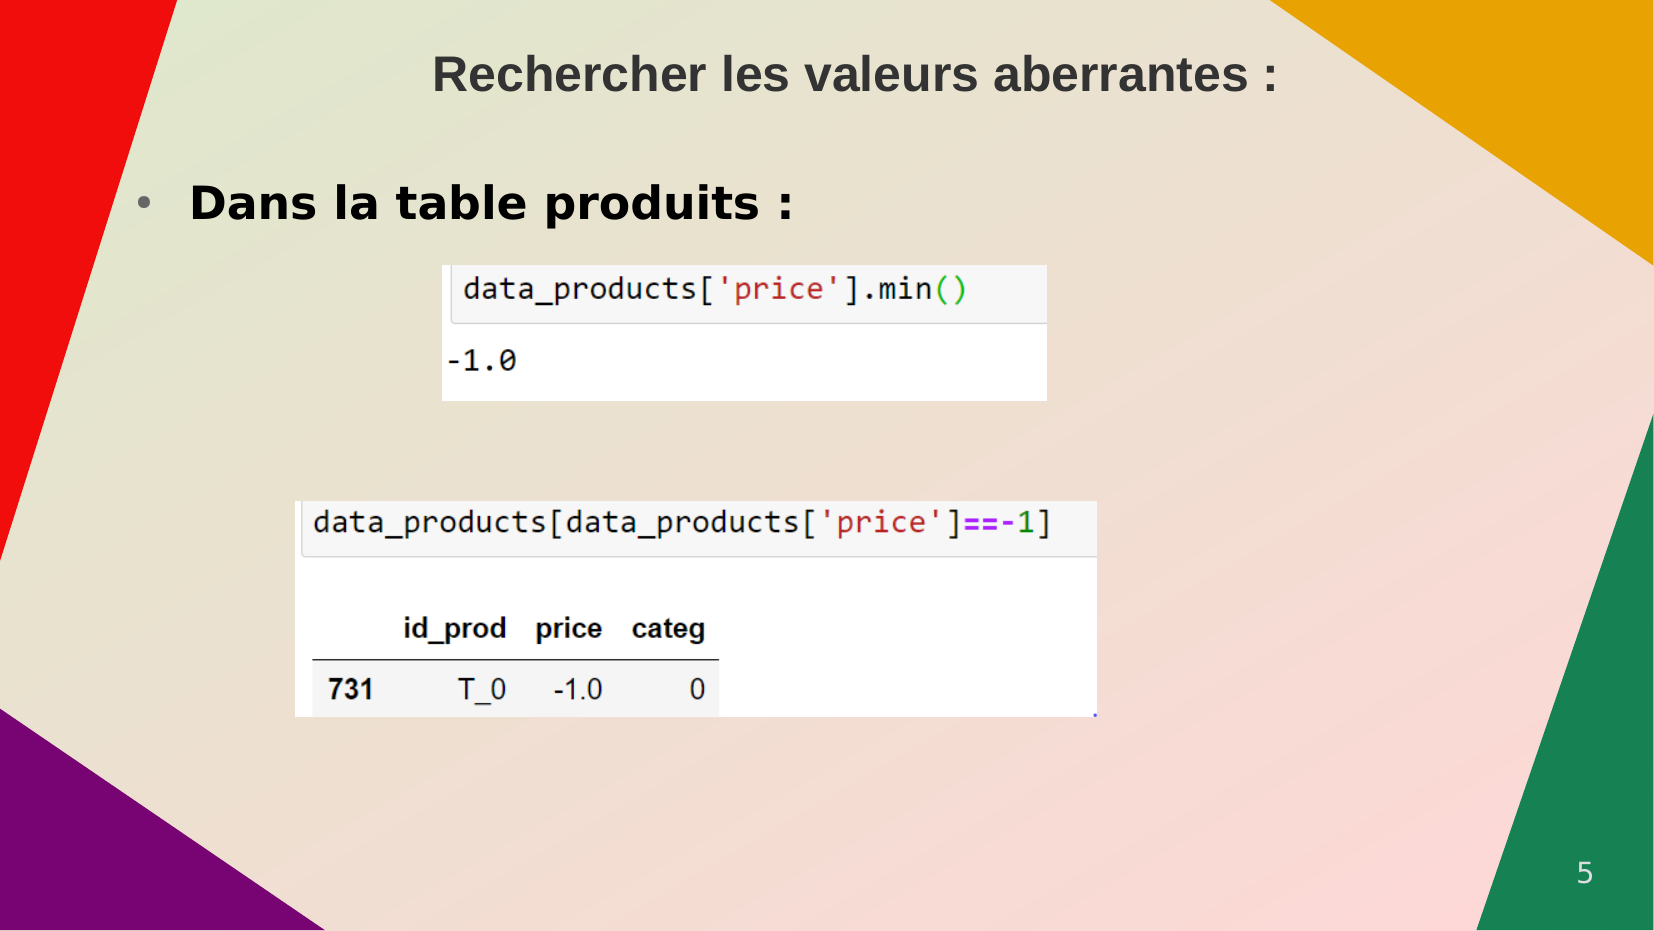

# Rechercher les valeurs aberrantes :
Dans la table produits :
5